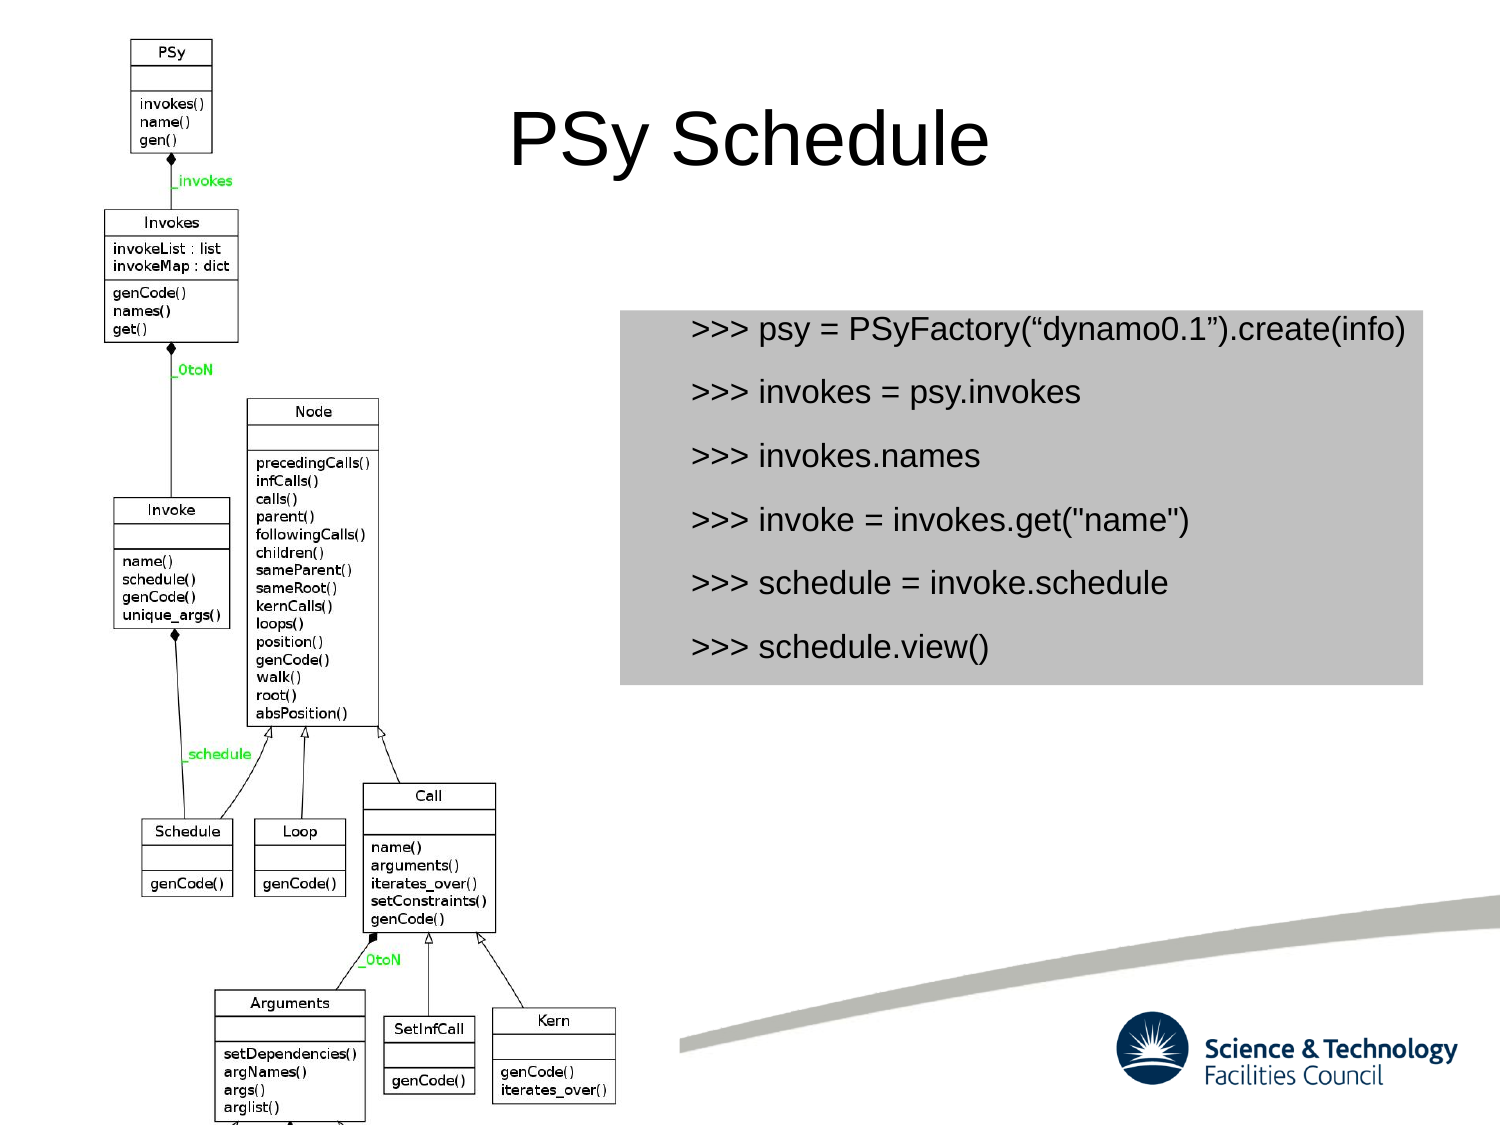

# PSy Schedule
>>> psy = PSyFactory(“dynamo0.1”).create(info)
>>> invokes = psy.invokes
>>> invokes.names
>>> invoke = invokes.get("name")
>>> schedule = invoke.schedule
>>> schedule.view()